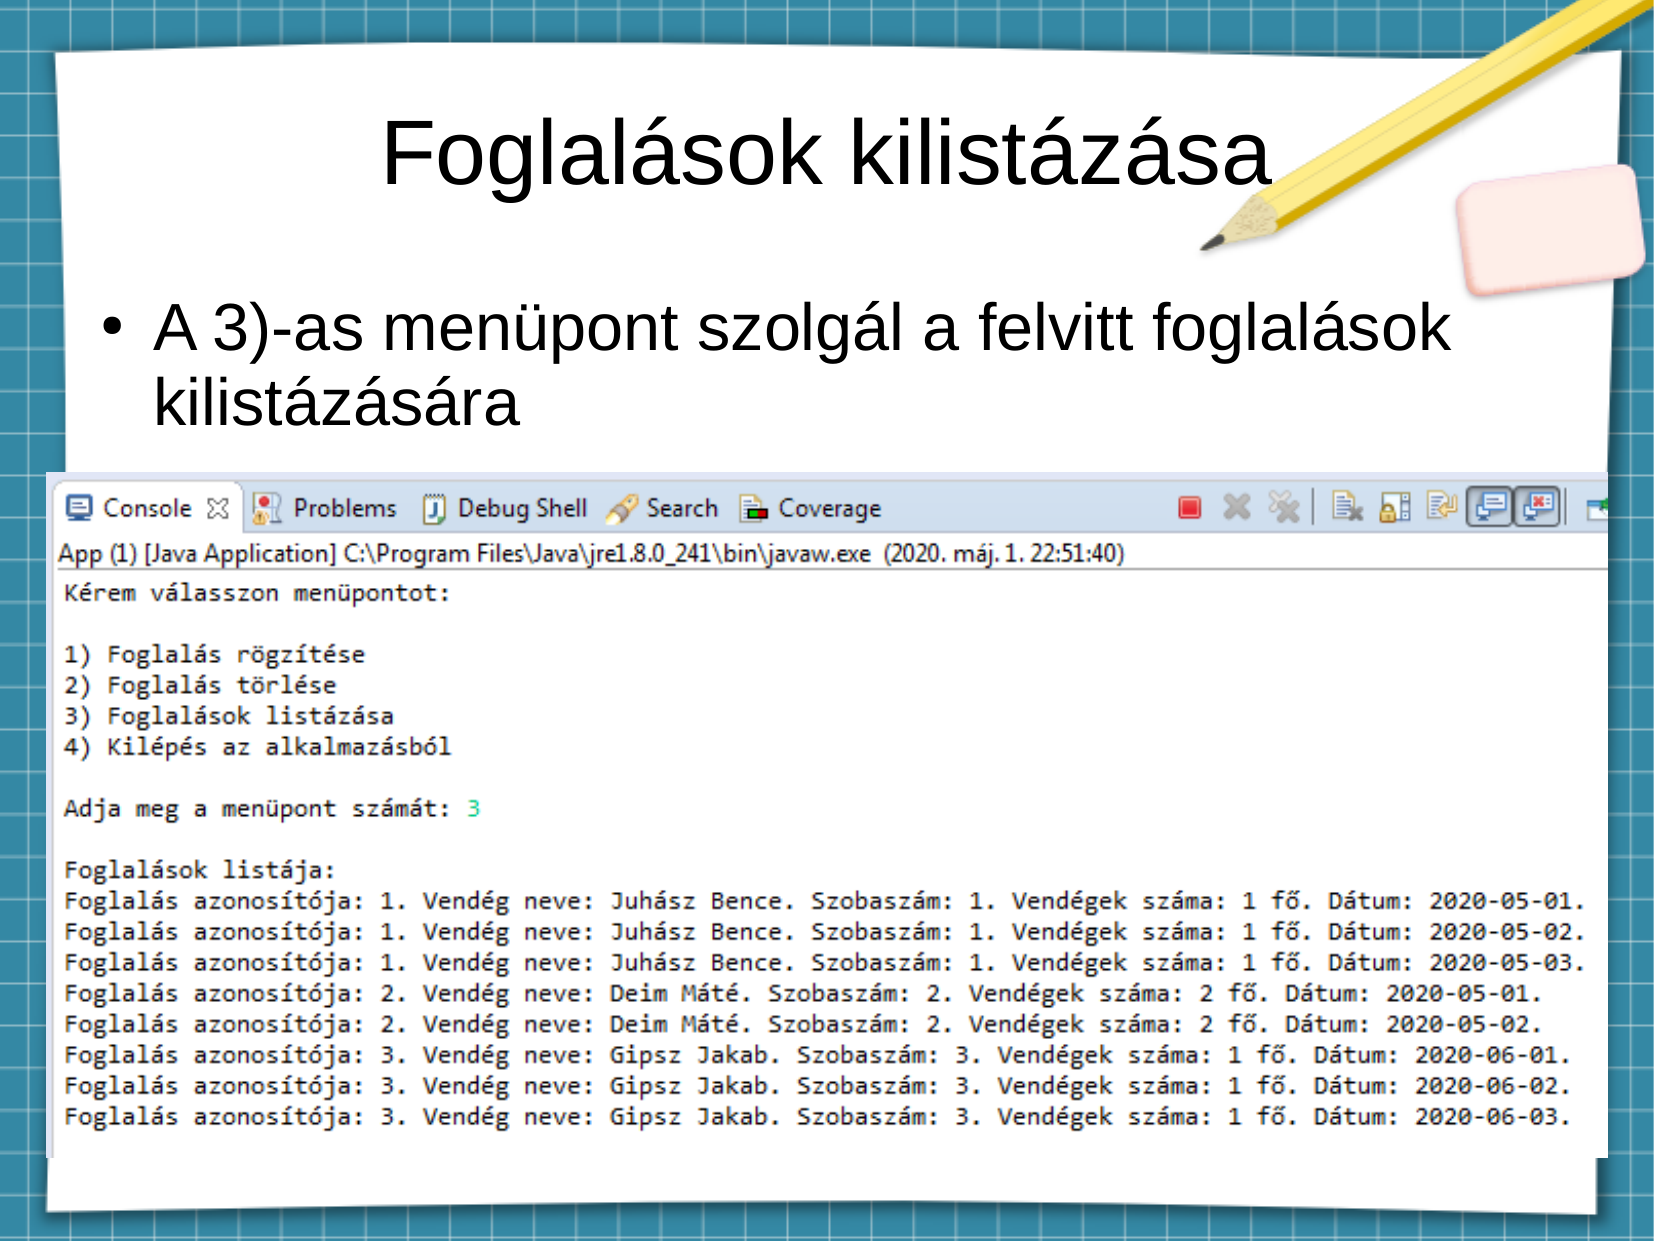

# Foglalások kilistázása
A 3)-as menüpont szolgál a felvitt foglalások kilistázására